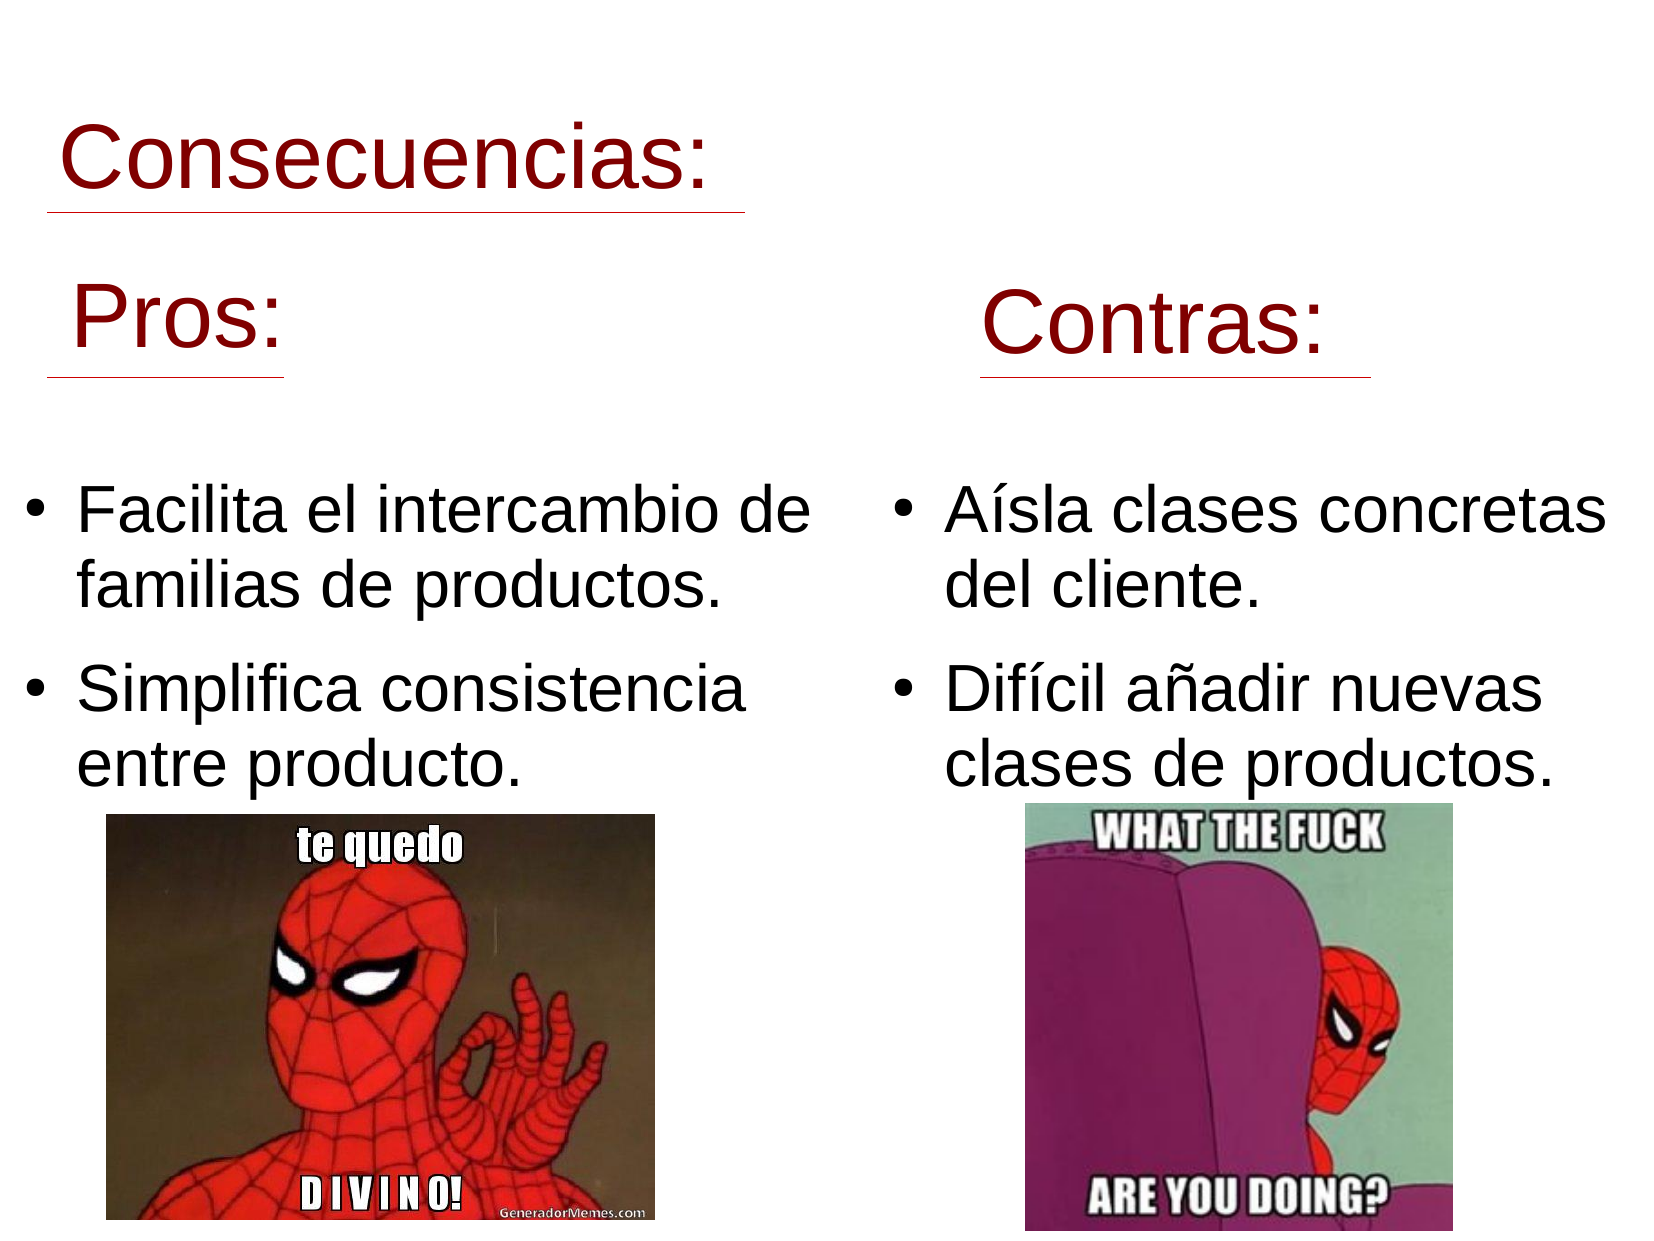

# Consecuencias:
Pros:
Contras:
Facilita el intercambio de familias de productos.
Simplifica consistencia entre producto.
Aísla clases concretas del cliente.
Difícil añadir nuevas clases de productos.